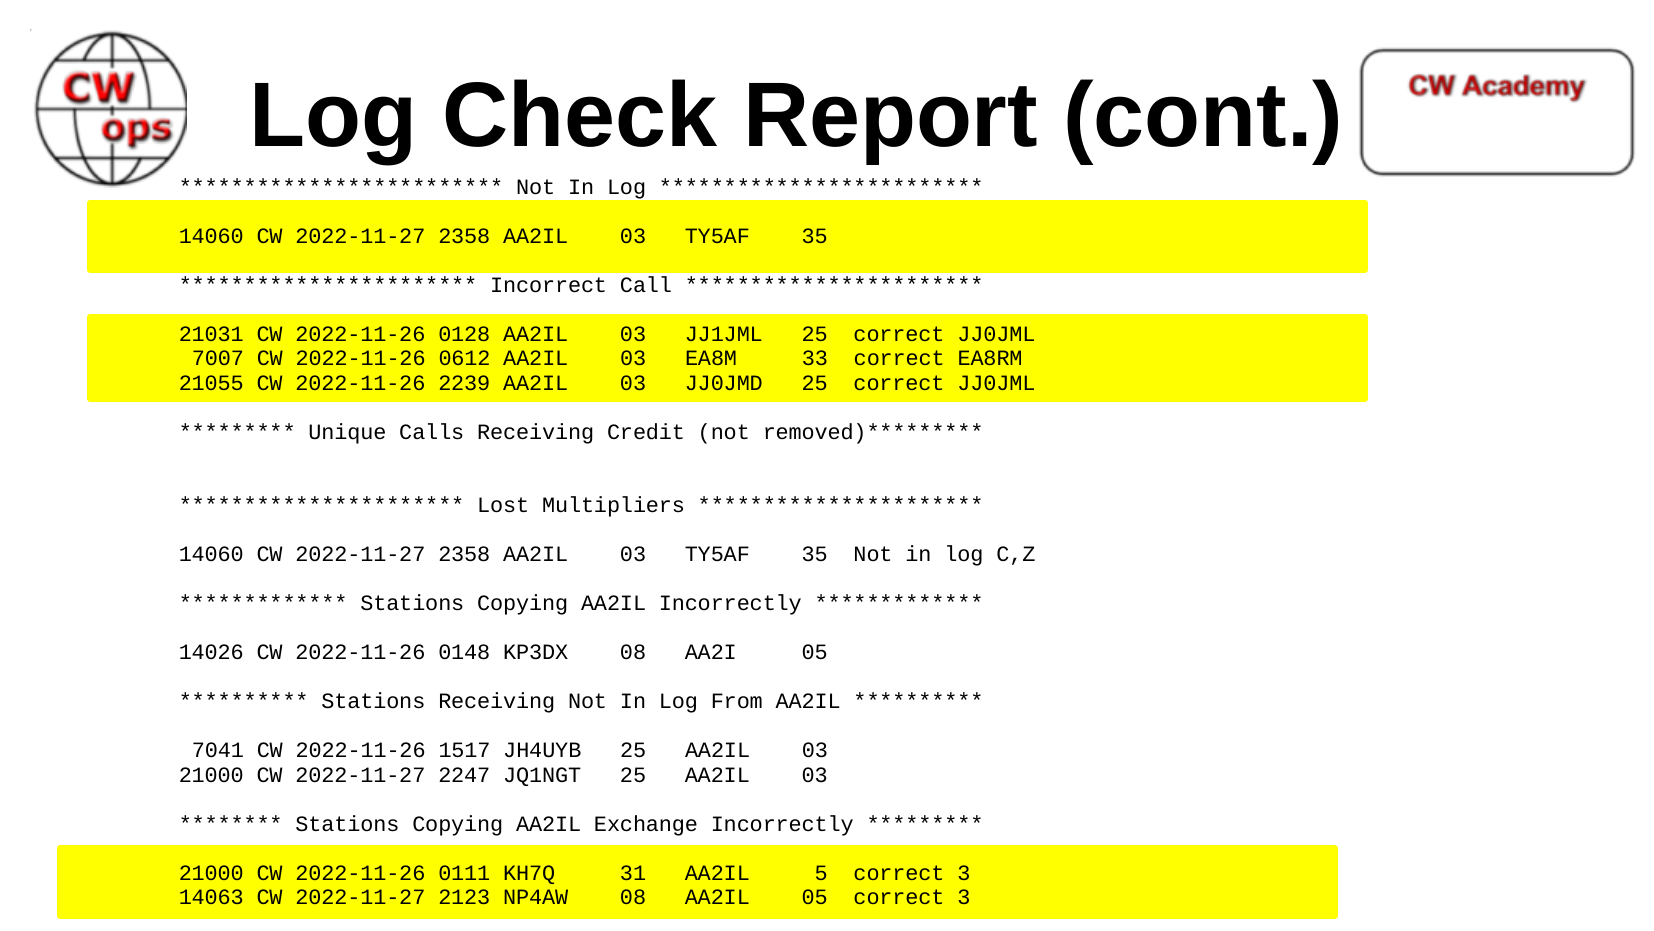

# Log Check Report (cont.)
************************* Not In Log *************************
14060 CW 2022-11-27 2358 AA2IL 03 TY5AF 35
*********************** Incorrect Call ***********************
21031 CW 2022-11-26 0128 AA2IL 03 JJ1JML 25 correct JJ0JML
 7007 CW 2022-11-26 0612 AA2IL 03 EA8M 33 correct EA8RM
21055 CW 2022-11-26 2239 AA2IL 03 JJ0JMD 25 correct JJ0JML
********* Unique Calls Receiving Credit (not removed)*********
********************** Lost Multipliers **********************
14060 CW 2022-11-27 2358 AA2IL 03 TY5AF 35 Not in log C,Z
************* Stations Copying AA2IL Incorrectly *************
14026 CW 2022-11-26 0148 KP3DX 08 AA2I 05
********** Stations Receiving Not In Log From AA2IL **********
 7041 CW 2022-11-26 1517 JH4UYB 25 AA2IL 03
21000 CW 2022-11-27 2247 JQ1NGT 25 AA2IL 03
******** Stations Copying AA2IL Exchange Incorrectly *********
21000 CW 2022-11-26 0111 KH7Q 31 AA2IL 5 correct 3
14063 CW 2022-11-27 2123 NP4AW 08 AA2IL 05 correct 3